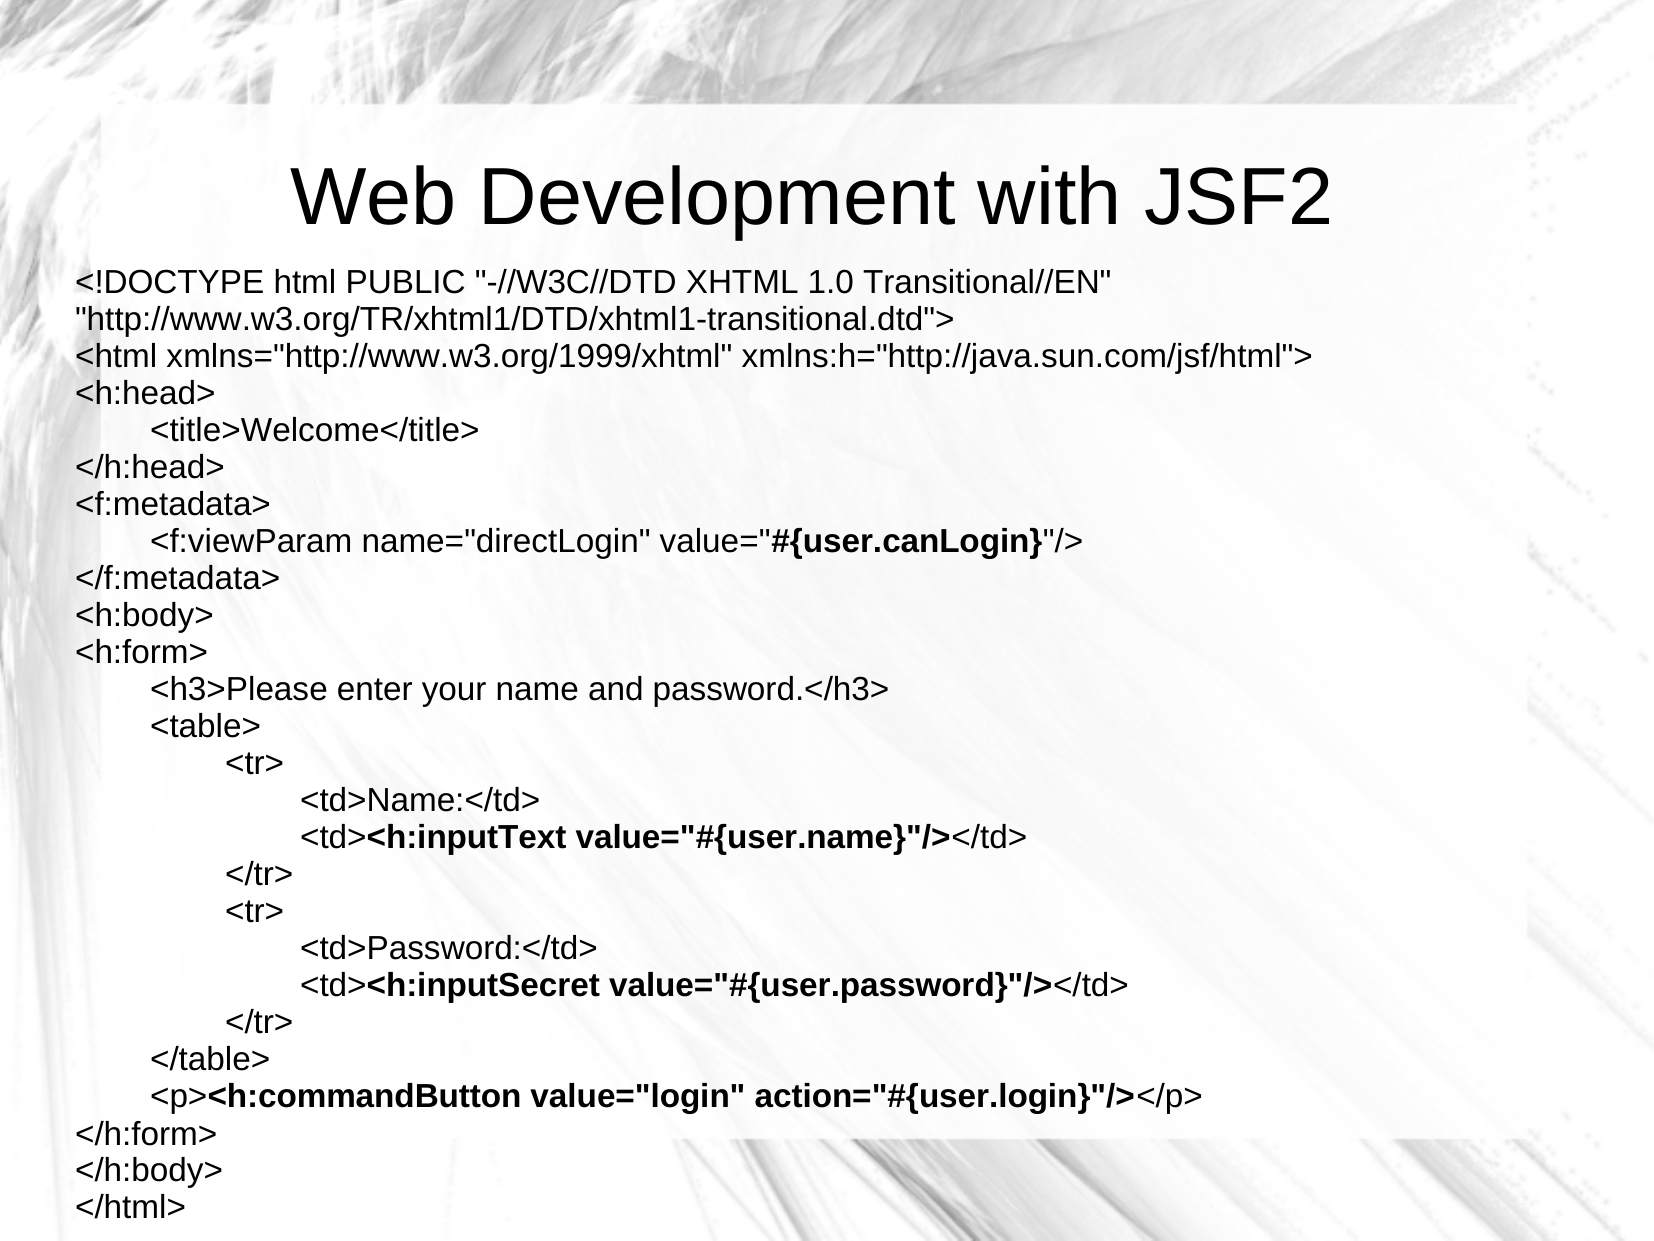

# Web Development with JSF2
<!DOCTYPE html PUBLIC "-//W3C//DTD XHTML 1.0 Transitional//EN" "http://www.w3.org/TR/xhtml1/DTD/xhtml1-transitional.dtd">
<html xmlns="http://www.w3.org/1999/xhtml" xmlns:h="http://java.sun.com/jsf/html">
<h:head>
	<title>Welcome</title>
</h:head>
<f:metadata>
	<f:viewParam name="directLogin" value="#{user.canLogin}"/>
</f:metadata>
<h:body>
<h:form>
	<h3>Please enter your name and password.</h3>
	<table>
		<tr>
			<td>Name:</td>
			<td><h:inputText value="#{user.name}"/></td>
		</tr>
		<tr>
			<td>Password:</td>
			<td><h:inputSecret value="#{user.password}"/></td>
		</tr>
	</table>
	<p><h:commandButton value="login" action="#{user.login}"/></p>
</h:form>
</h:body>
</html>